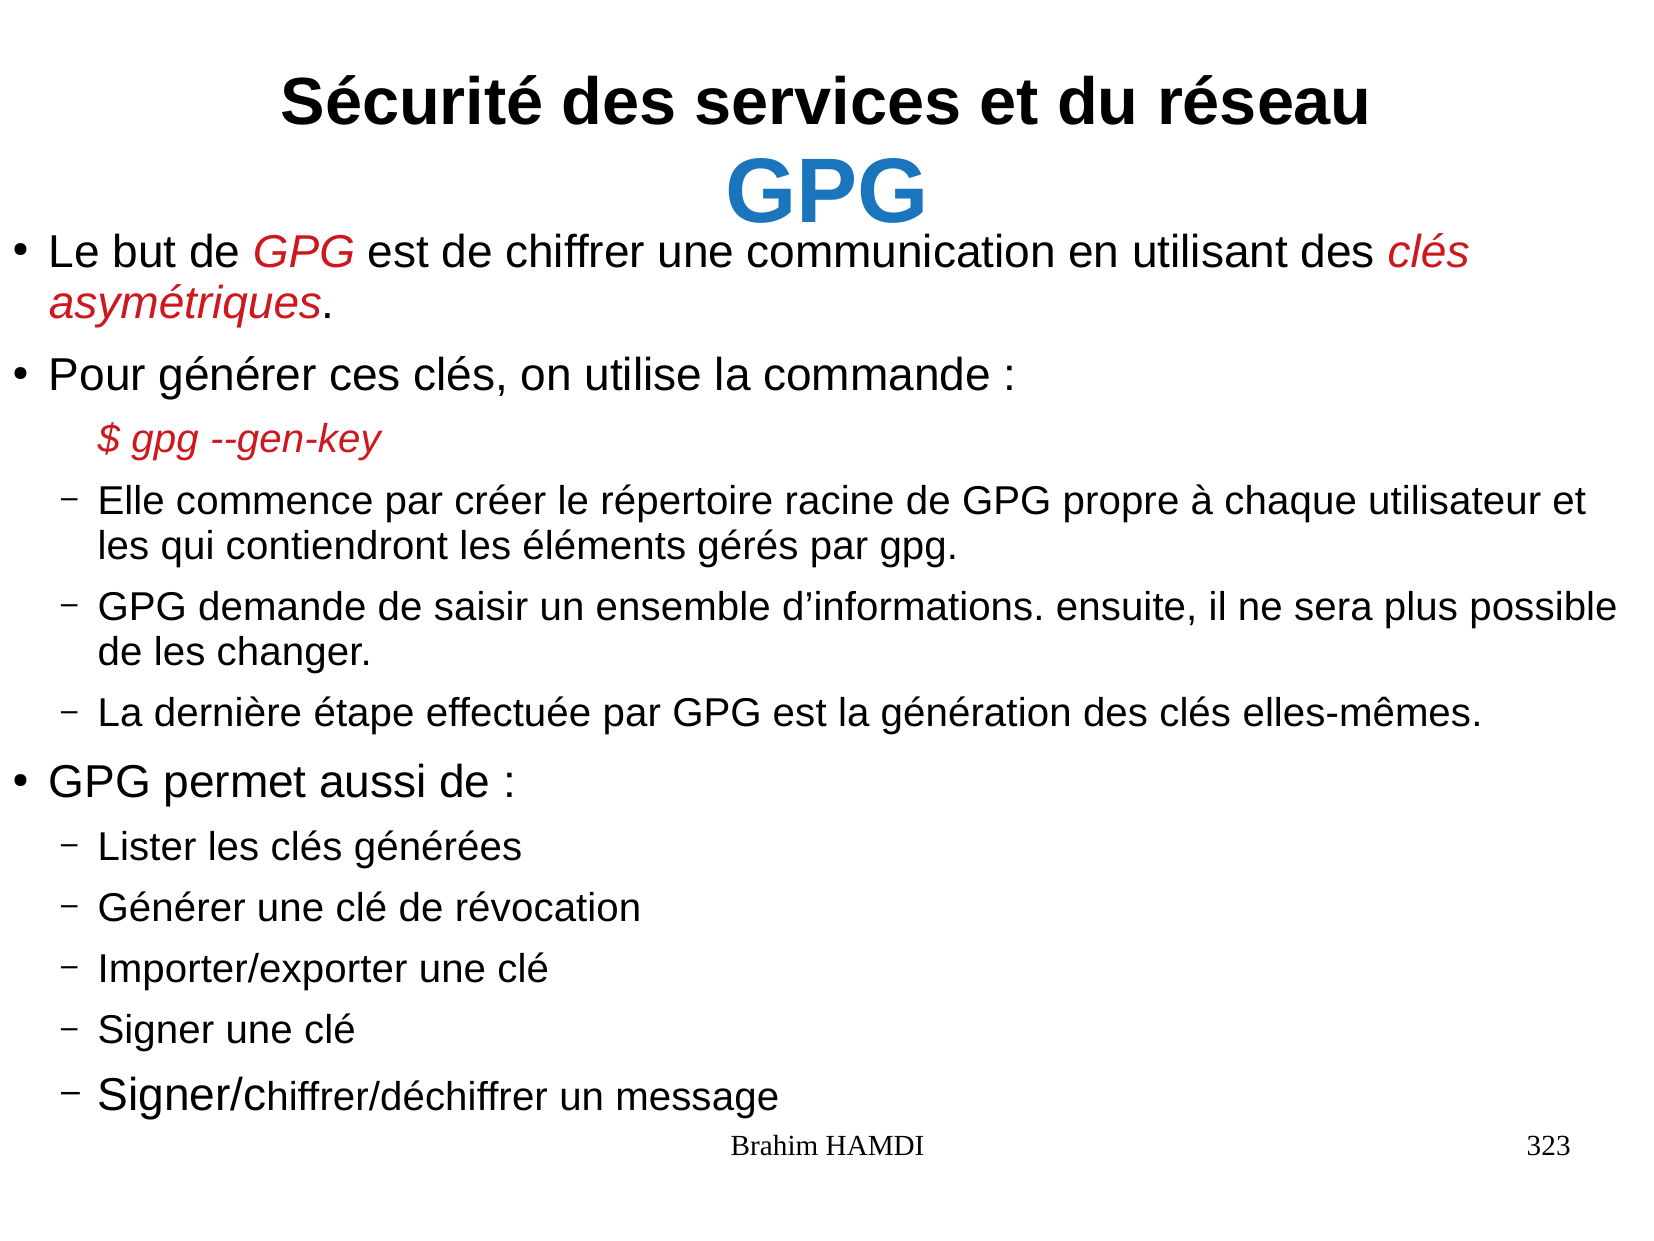

# Sécurité des services et du réseau GPG
Le but de GPG est de chiffrer une communication en utilisant des clés asymétriques.
Pour générer ces clés, on utilise la commande :
$ gpg --gen-key
Elle commence par créer le répertoire racine de GPG propre à chaque utilisateur et les qui contiendront les éléments gérés par gpg.
GPG demande de saisir un ensemble d’informations. ensuite, il ne sera plus possible de les changer.
La dernière étape effectuée par GPG est la génération des clés elles-mêmes.
GPG permet aussi de :
Lister les clés générées
Générer une clé de révocation
Importer/exporter une clé
Signer une clé
Signer/chiffrer/déchiffrer un message
Brahim HAMDI
323